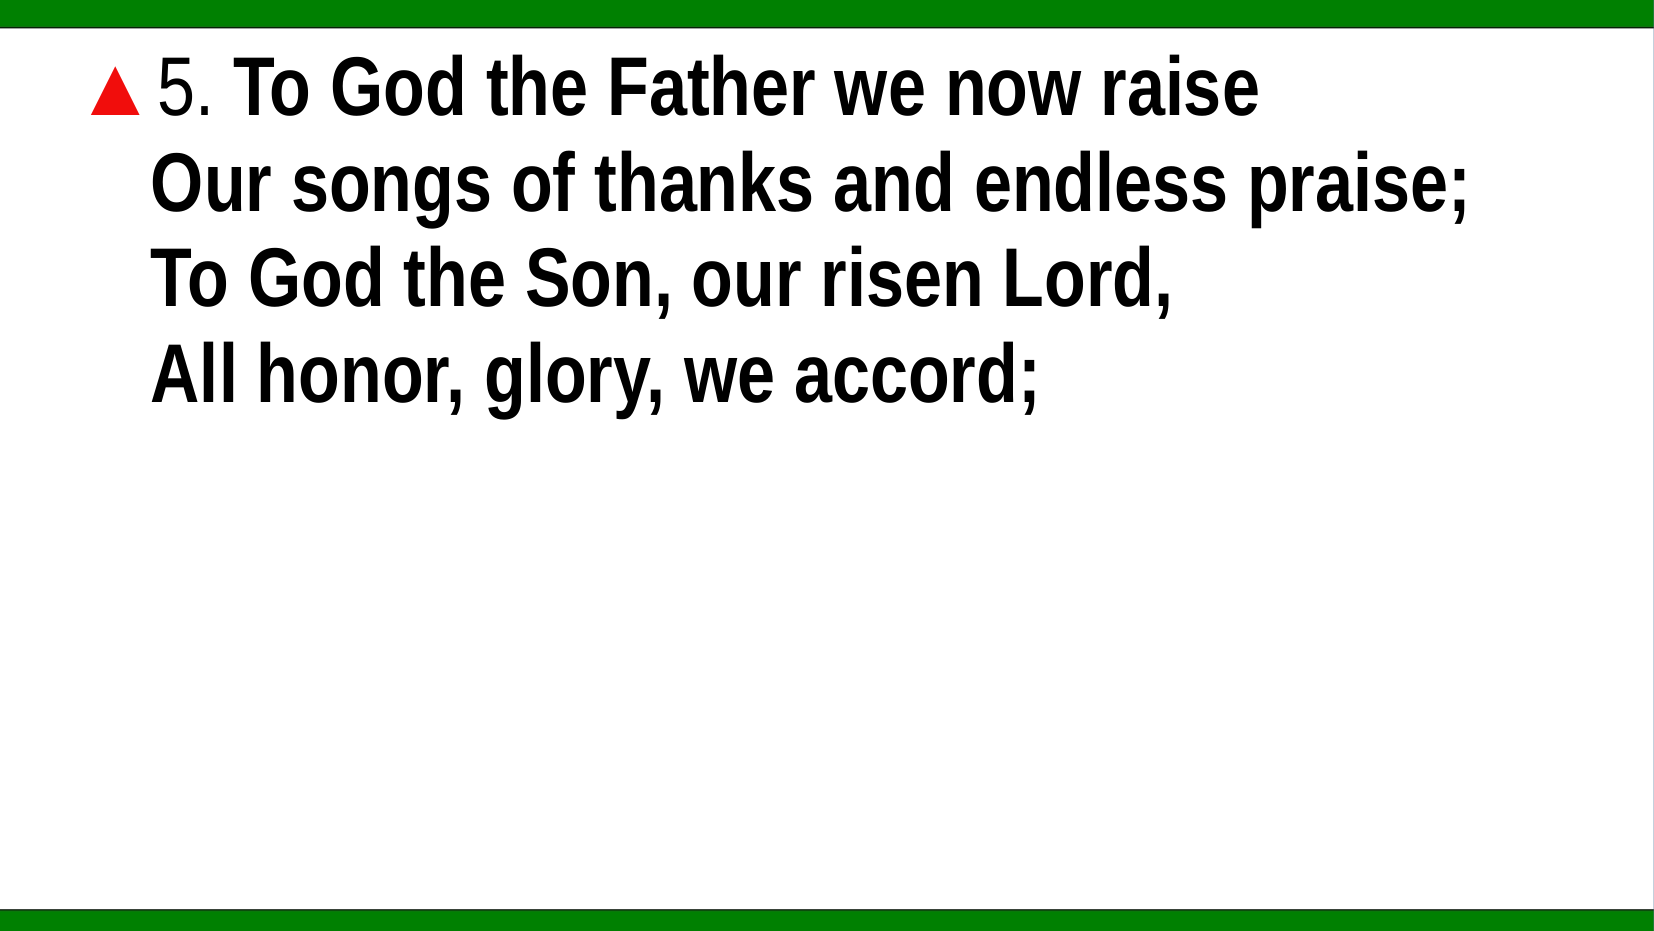

▲5. To God the Father we now raise
 Our songs of thanks and endless praise;
 To God the Son, our risen Lord,
 All honor, glory, we accord;